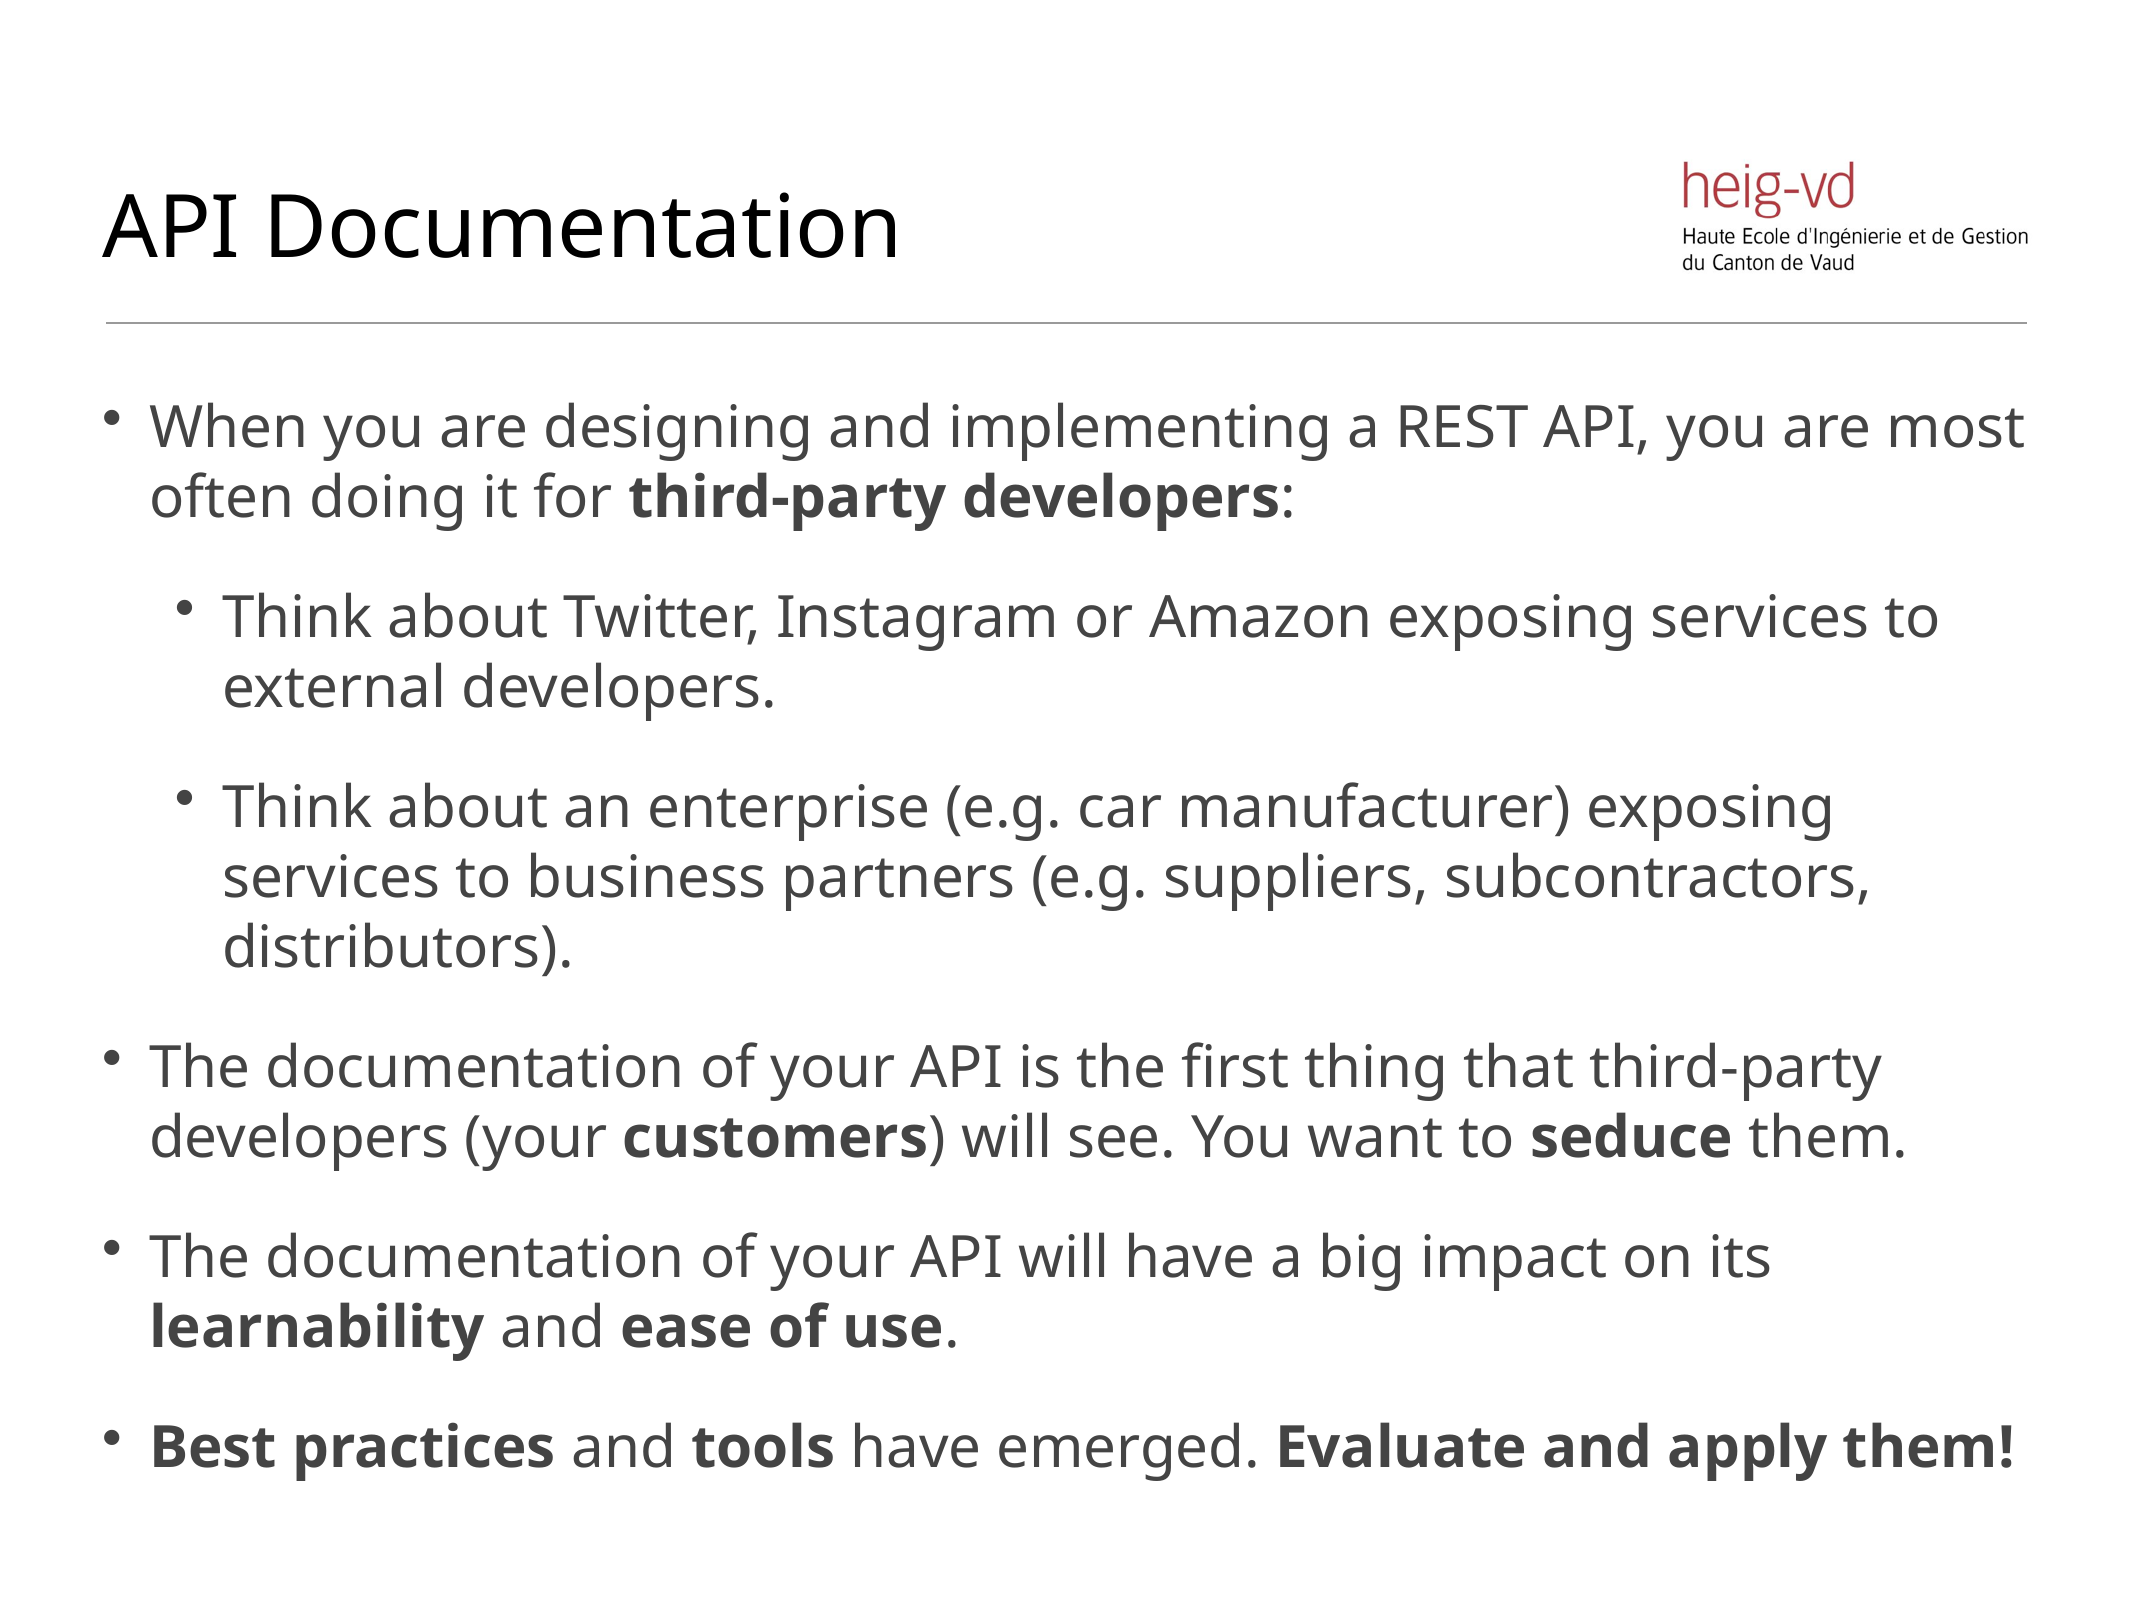

# API Documentation
When you are designing and implementing a REST API, you are most often doing it for third-party developers:
Think about Twitter, Instagram or Amazon exposing services to external developers.
Think about an enterprise (e.g. car manufacturer) exposing services to business partners (e.g. suppliers, subcontractors, distributors).
The documentation of your API is the first thing that third-party developers (your customers) will see. You want to seduce them.
The documentation of your API will have a big impact on its learnability and ease of use.
Best practices and tools have emerged. Evaluate and apply them!